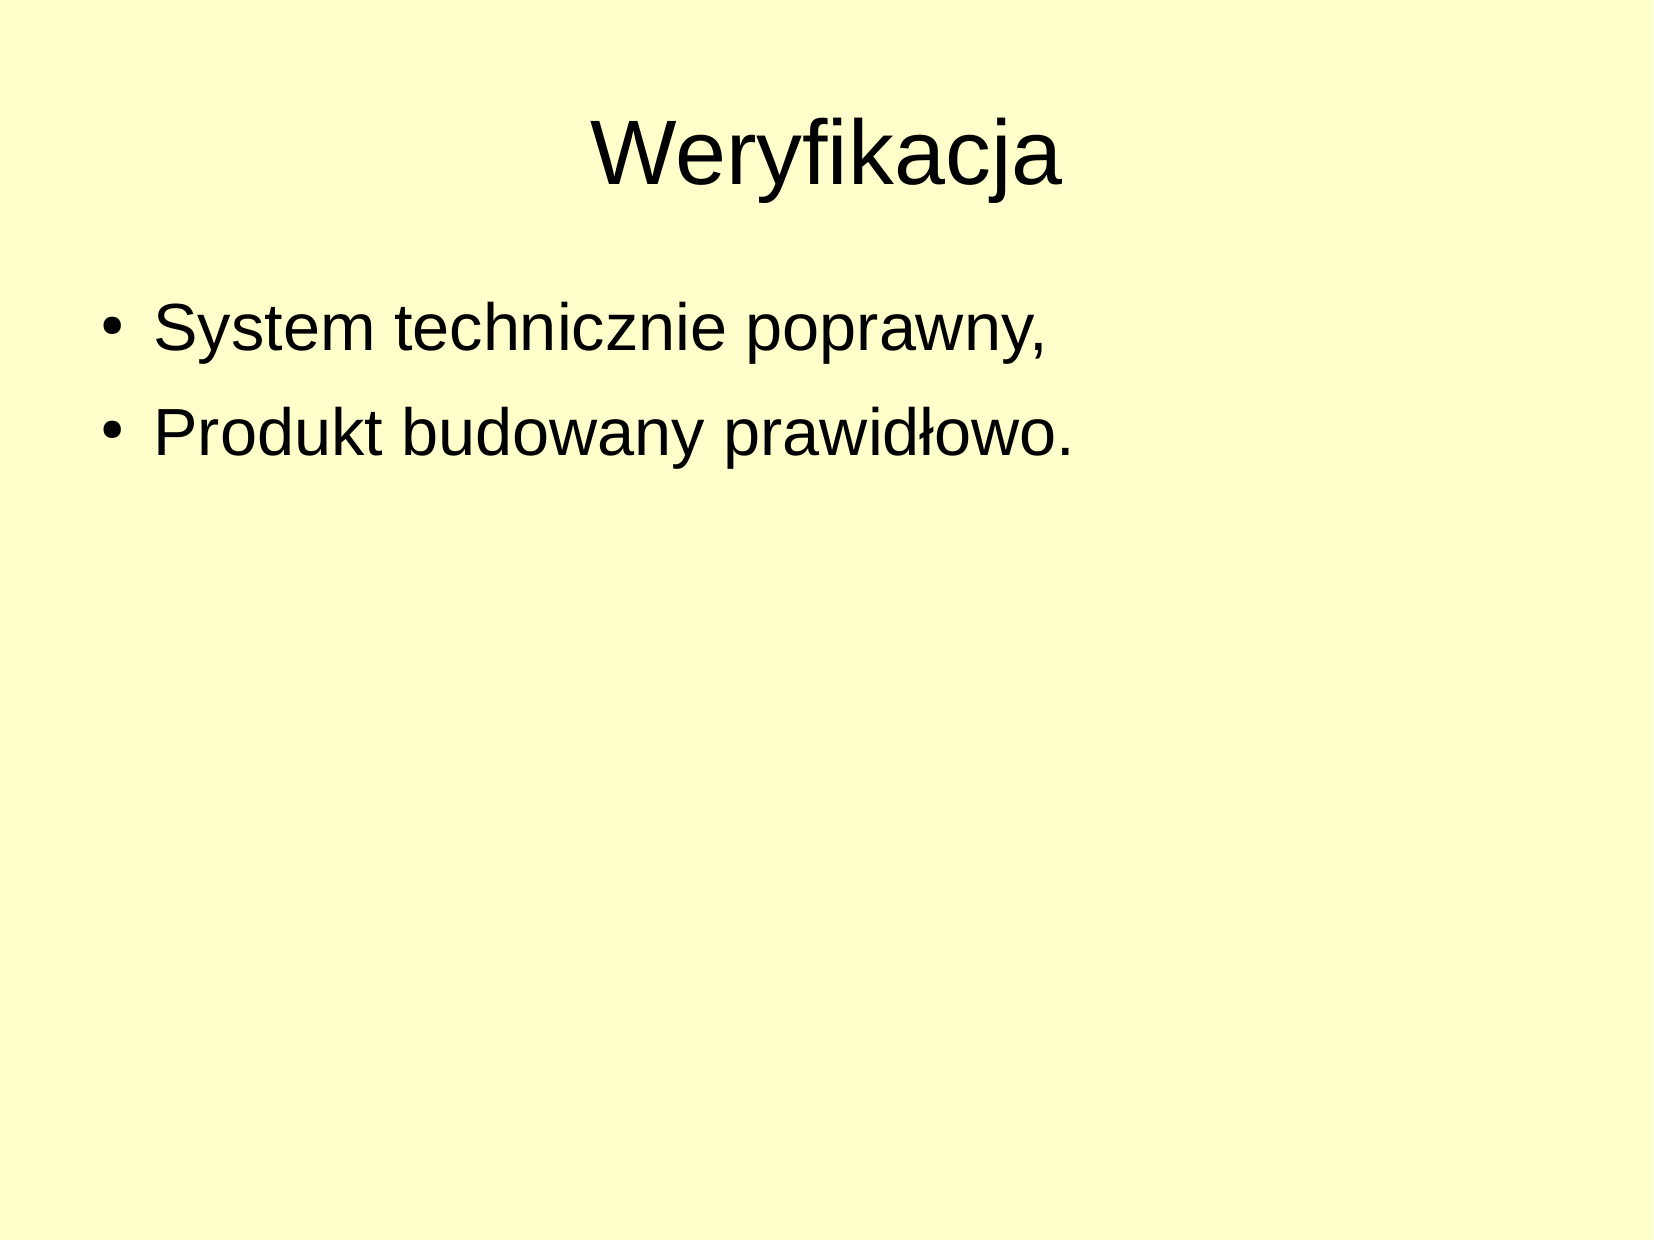

# Weryfikacja
System technicznie poprawny,
Produkt budowany prawidłowo.